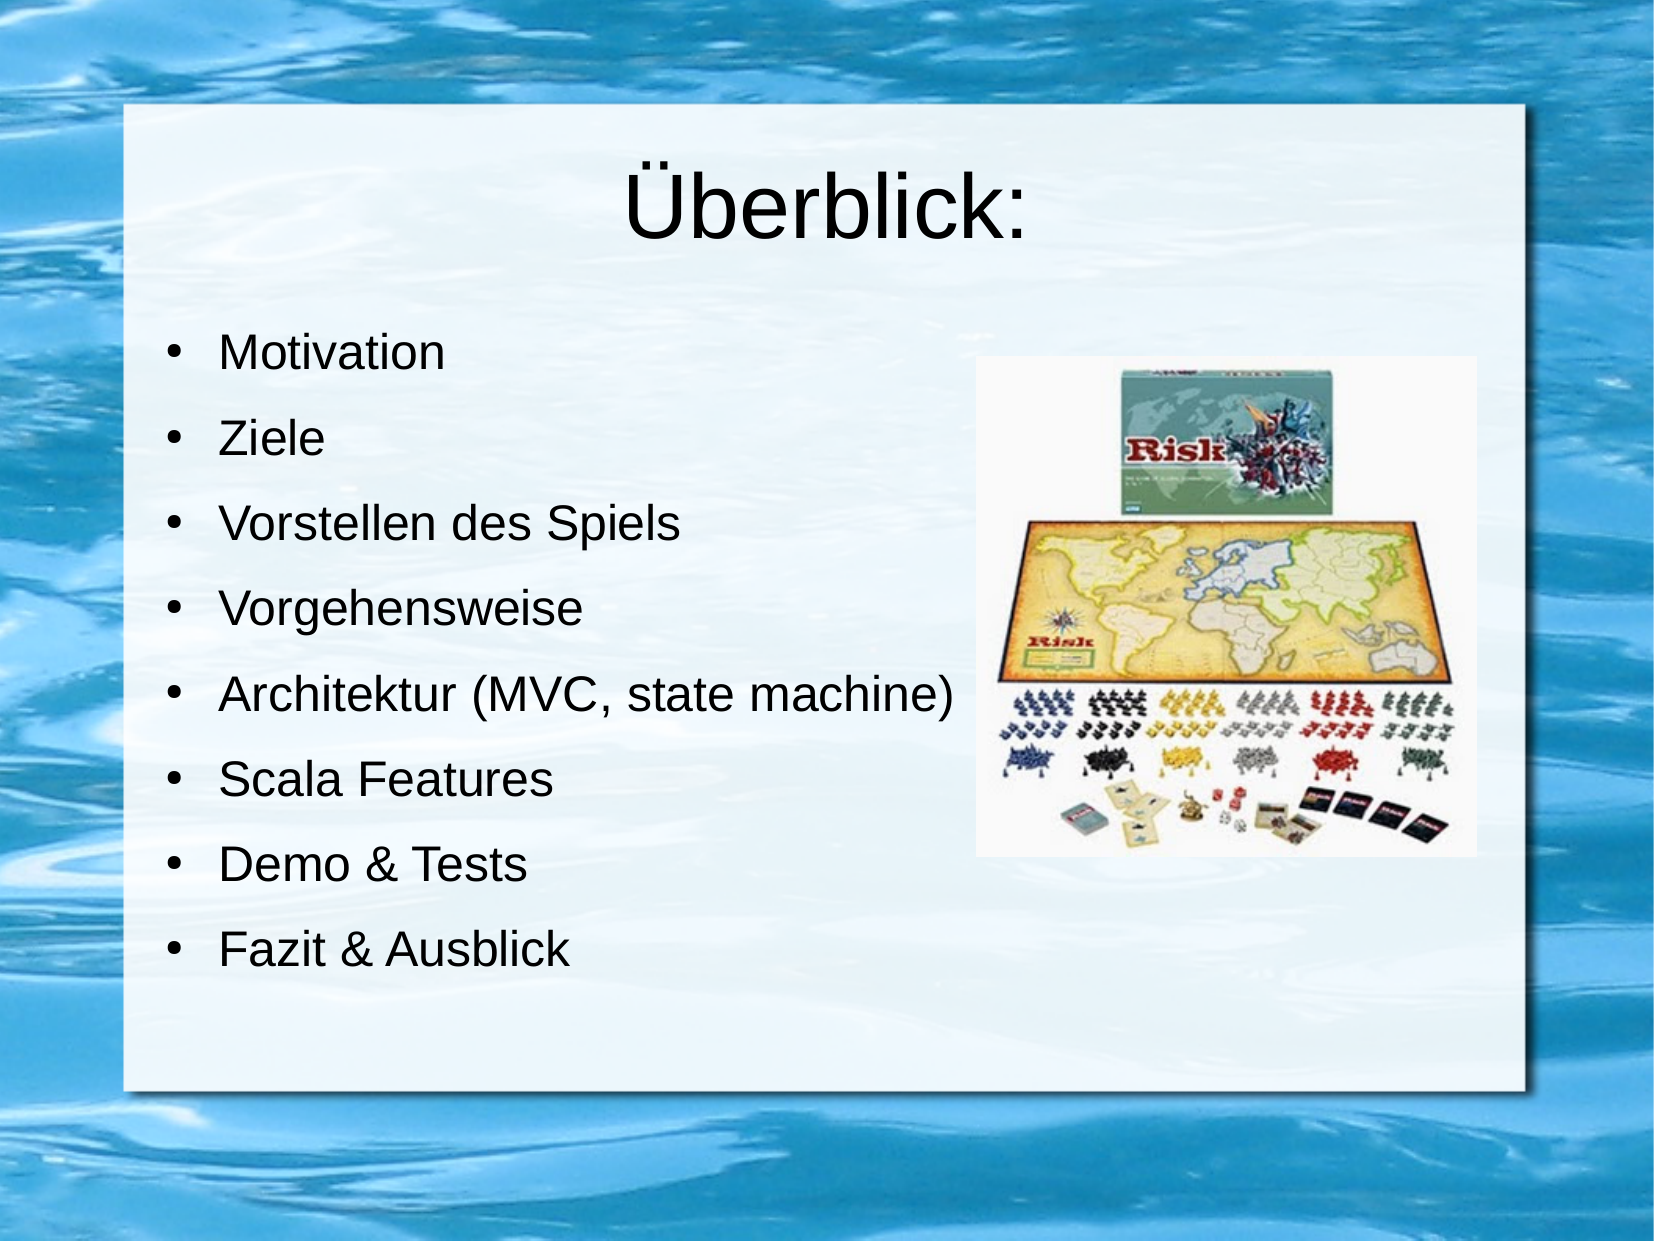

# Überblick:
Motivation
Ziele
Vorstellen des Spiels
Vorgehensweise
Architektur (MVC, state machine)
Scala Features
Demo & Tests
Fazit & Ausblick